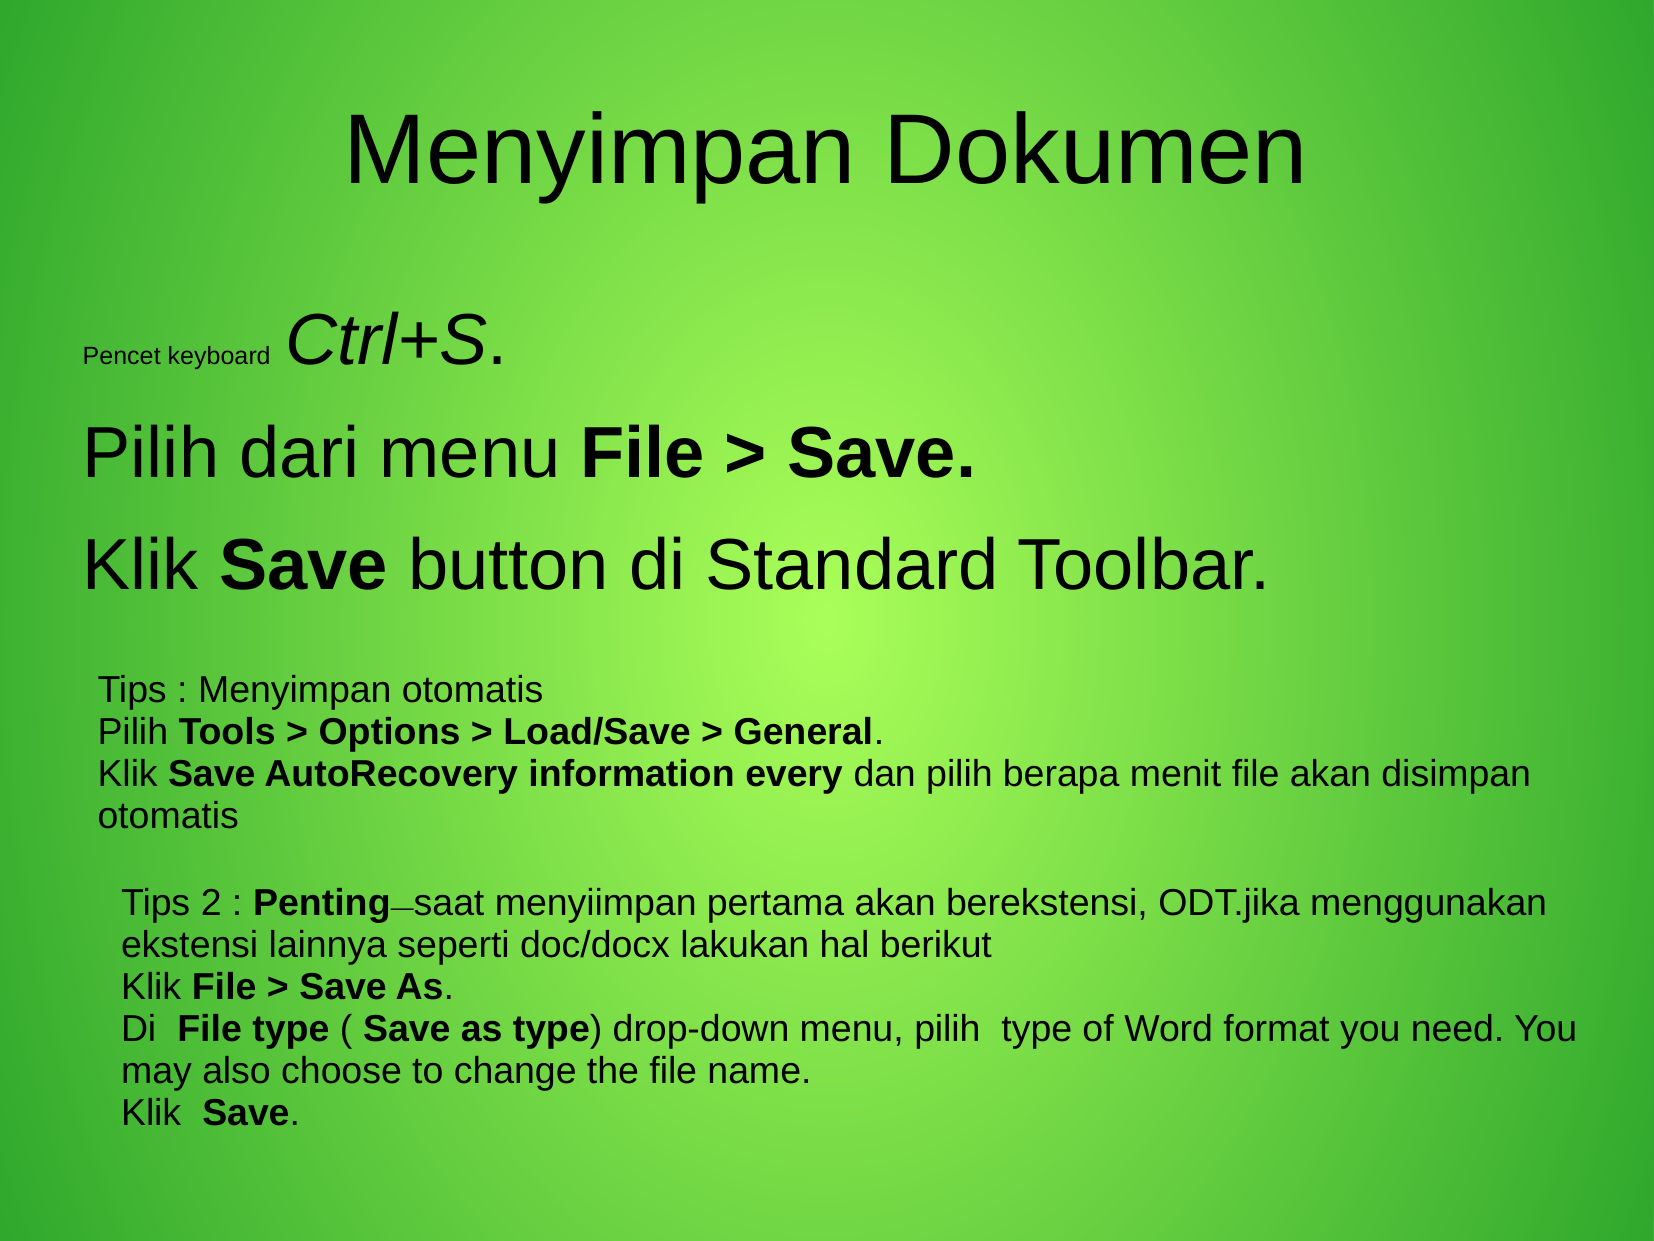

# Menyimpan Dokumen
Pencet keyboard Ctrl+S.
Pilih dari menu File > Save.
Klik Save button di Standard Toolbar.
Tips : Menyimpan otomatis
Pilih Tools > Options > Load/Save > General.
Klik Save AutoRecovery information every dan pilih berapa menit file akan disimpan otomatis
Tips 2 : Penting—saat menyiimpan pertama akan berekstensi, ODT.jika menggunakan ekstensi lainnya seperti doc/docx lakukan hal berikut
Klik File > Save As.
Di File type ( Save as type) drop-down menu, pilih type of Word format you need. You may also choose to change the file name.
Klik Save.